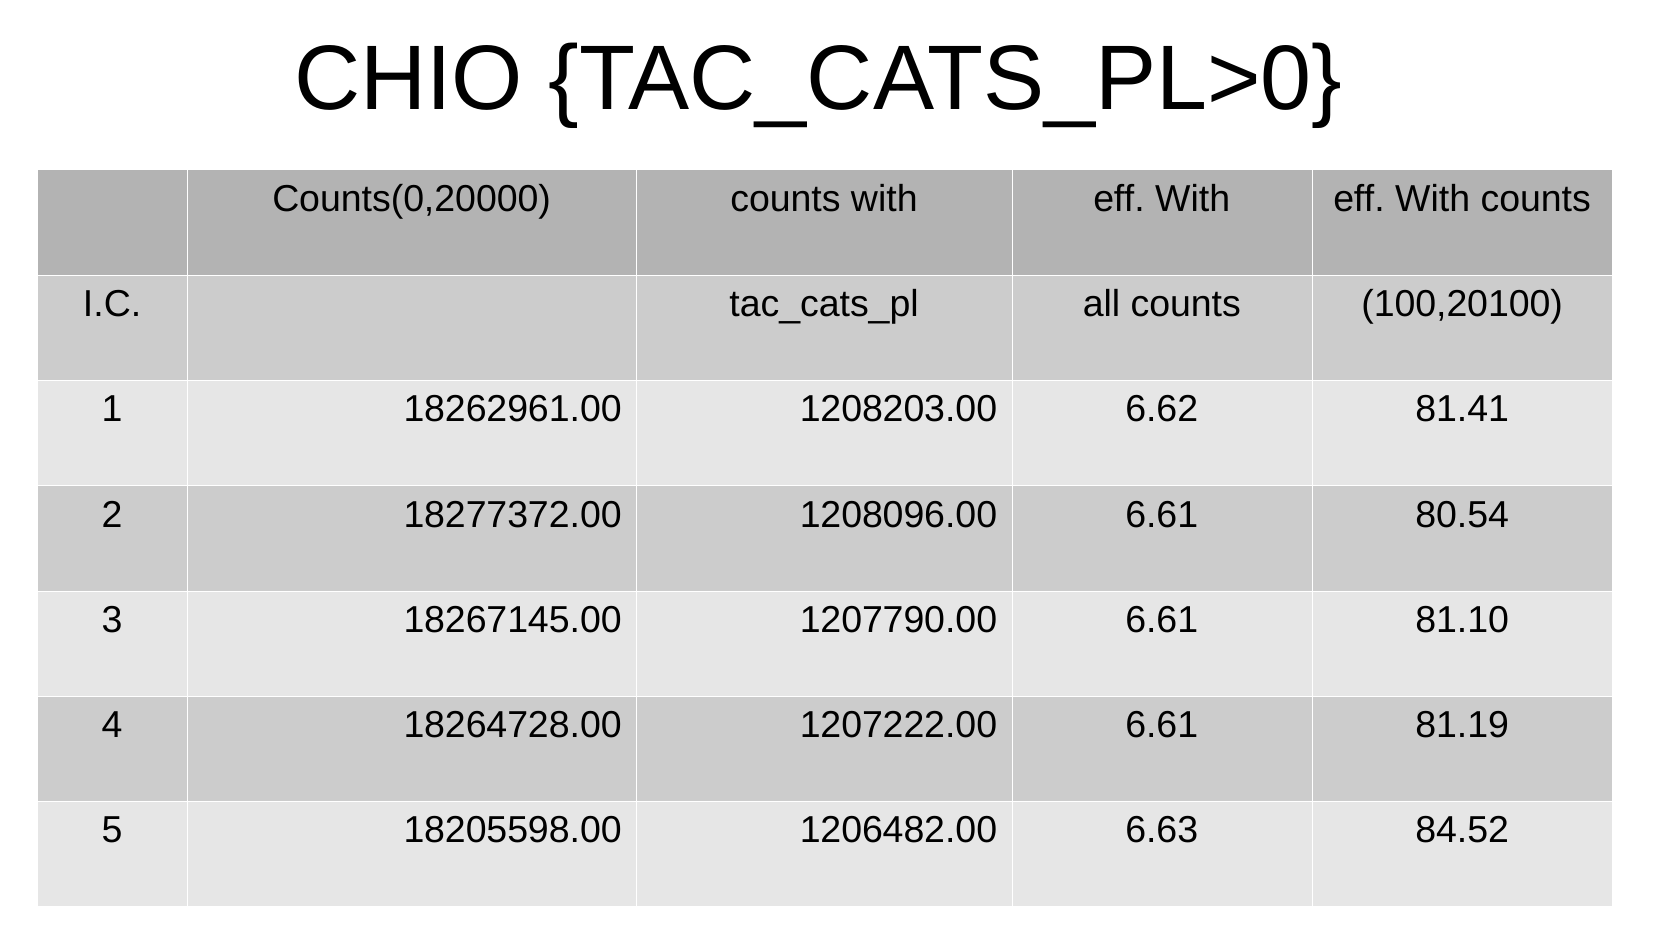

# CHIO {TAC_CATS_PL>0}
| | Counts(0,20000) | counts with | eff. With | eff. With counts |
| --- | --- | --- | --- | --- |
| I.C. | | tac\_cats\_pl | all counts | (100,20100) |
| 1 | 18262961.00 | 1208203.00 | 6.62 | 81.41 |
| 2 | 18277372.00 | 1208096.00 | 6.61 | 80.54 |
| 3 | 18267145.00 | 1207790.00 | 6.61 | 81.10 |
| 4 | 18264728.00 | 1207222.00 | 6.61 | 81.19 |
| 5 | 18205598.00 | 1206482.00 | 6.63 | 84.52 |